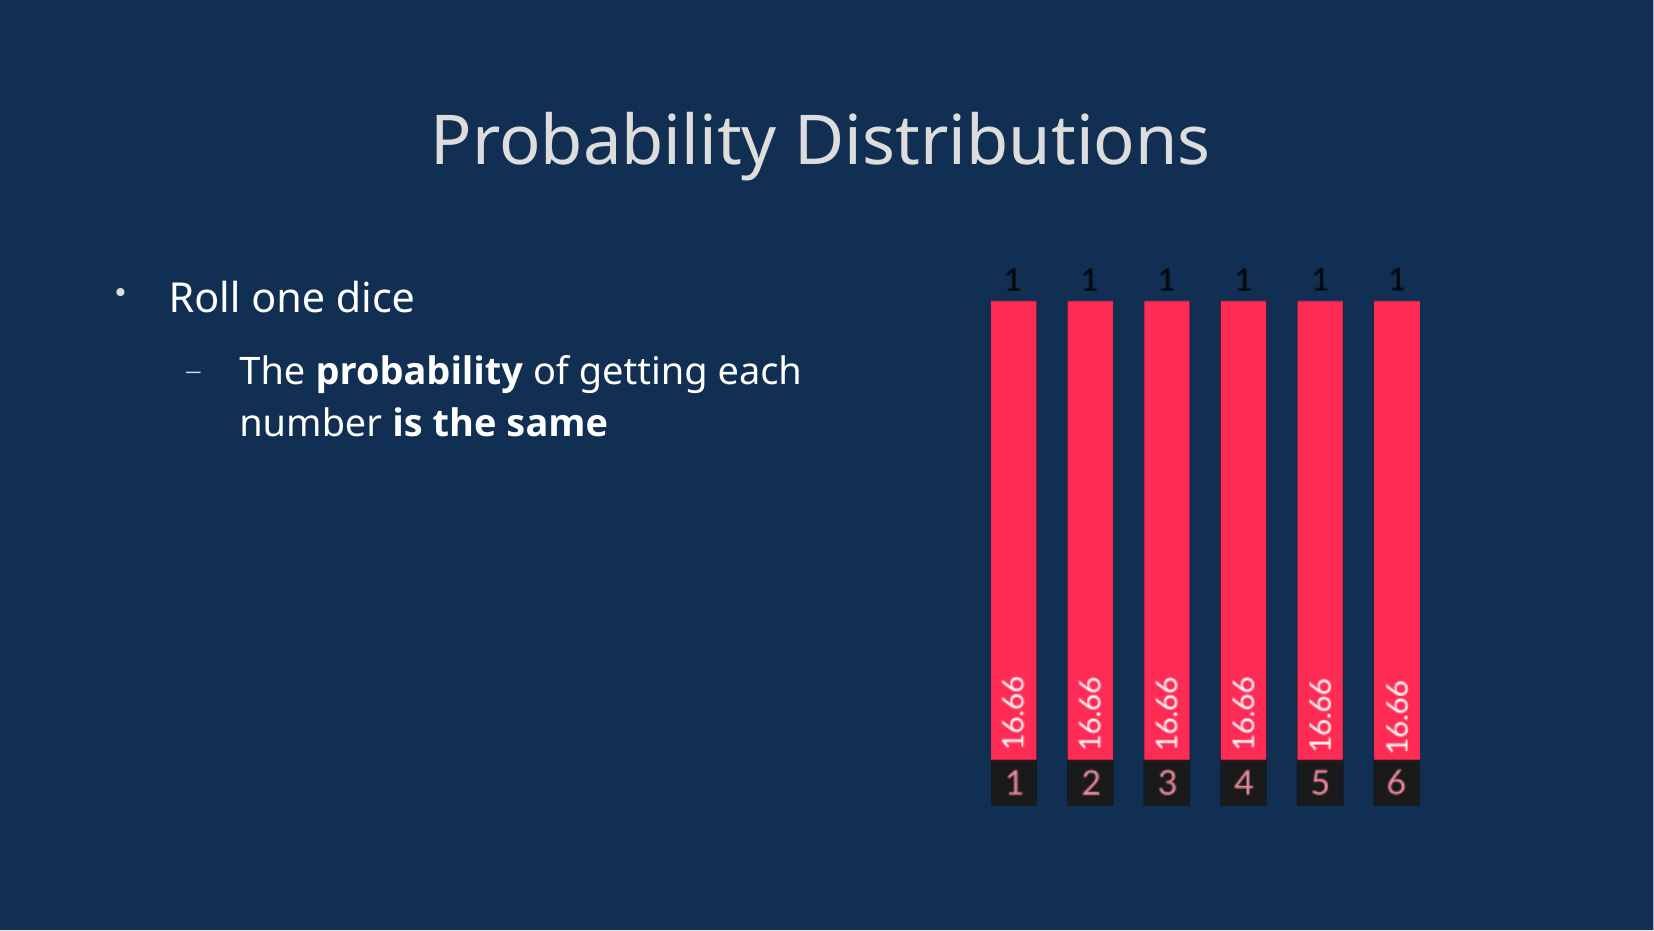

# Probability Distributions
Roll one dice
The probability of getting each number is the same